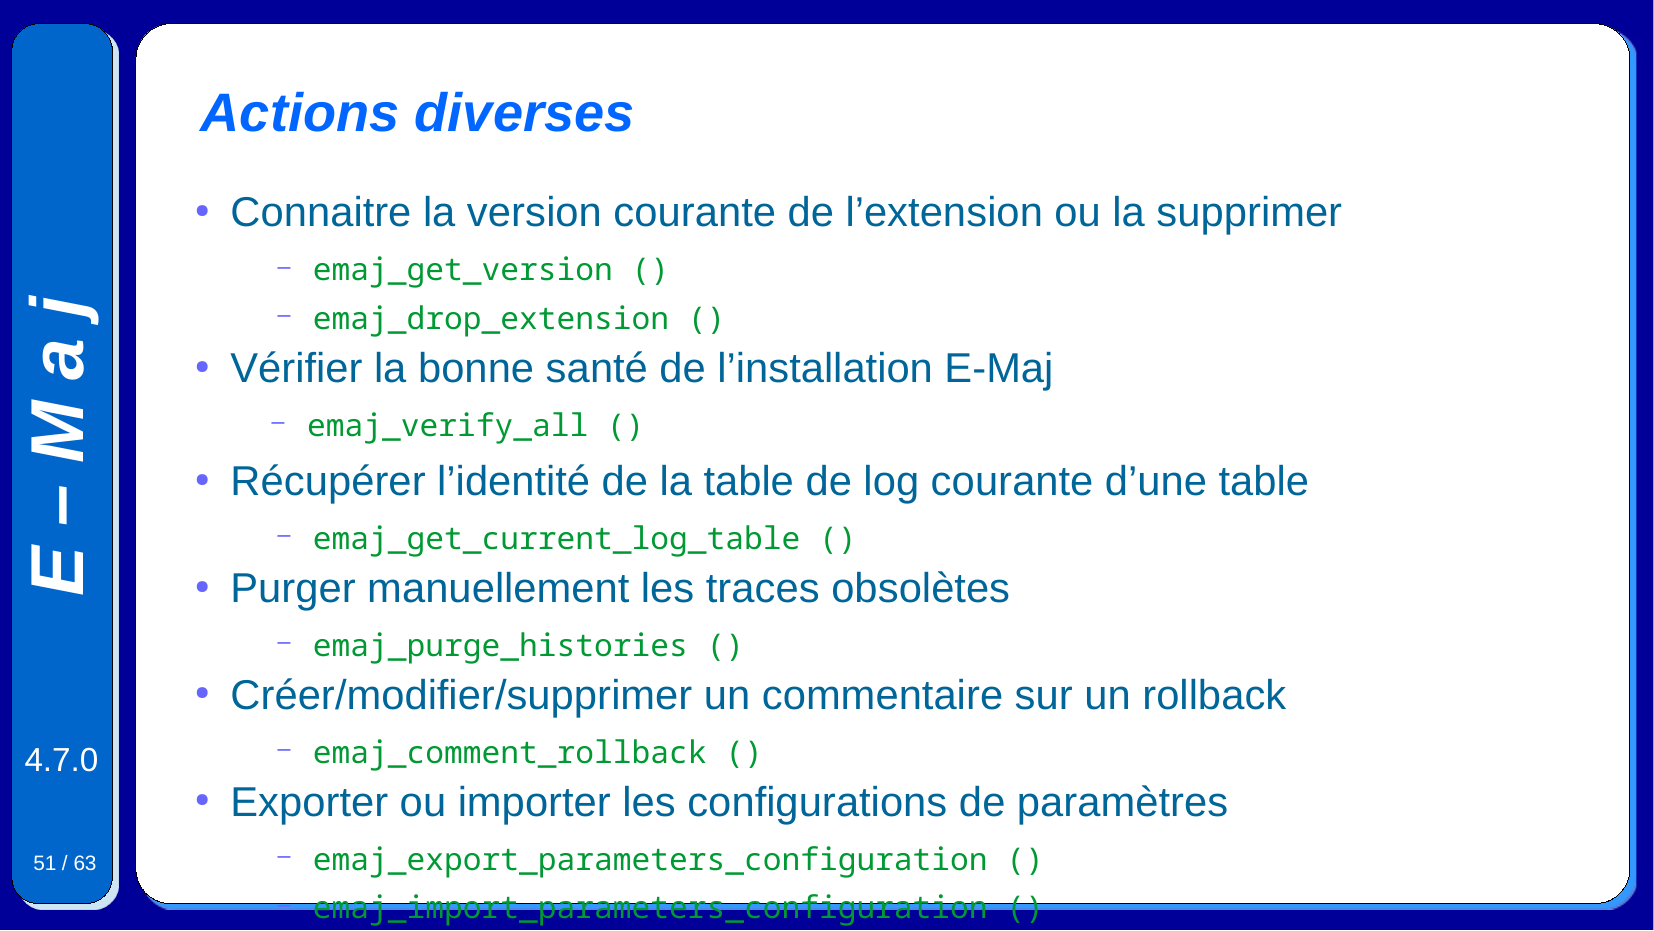

# Actions diverses
Connaitre la version courante de l’extension ou la supprimer
emaj_get_version ()
emaj_drop_extension ()
Vérifier la bonne santé de l’installation E-Maj
emaj_verify_all ()
Récupérer l’identité de la table de log courante d’une table
emaj_get_current_log_table ()
Purger manuellement les traces obsolètes
emaj_purge_histories ()
Créer/modifier/supprimer un commentaire sur un rollback
emaj_comment_rollback ()
Exporter ou importer les configurations de paramètres
emaj_export_parameters_configuration ()
emaj_import_parameters_configuration ()